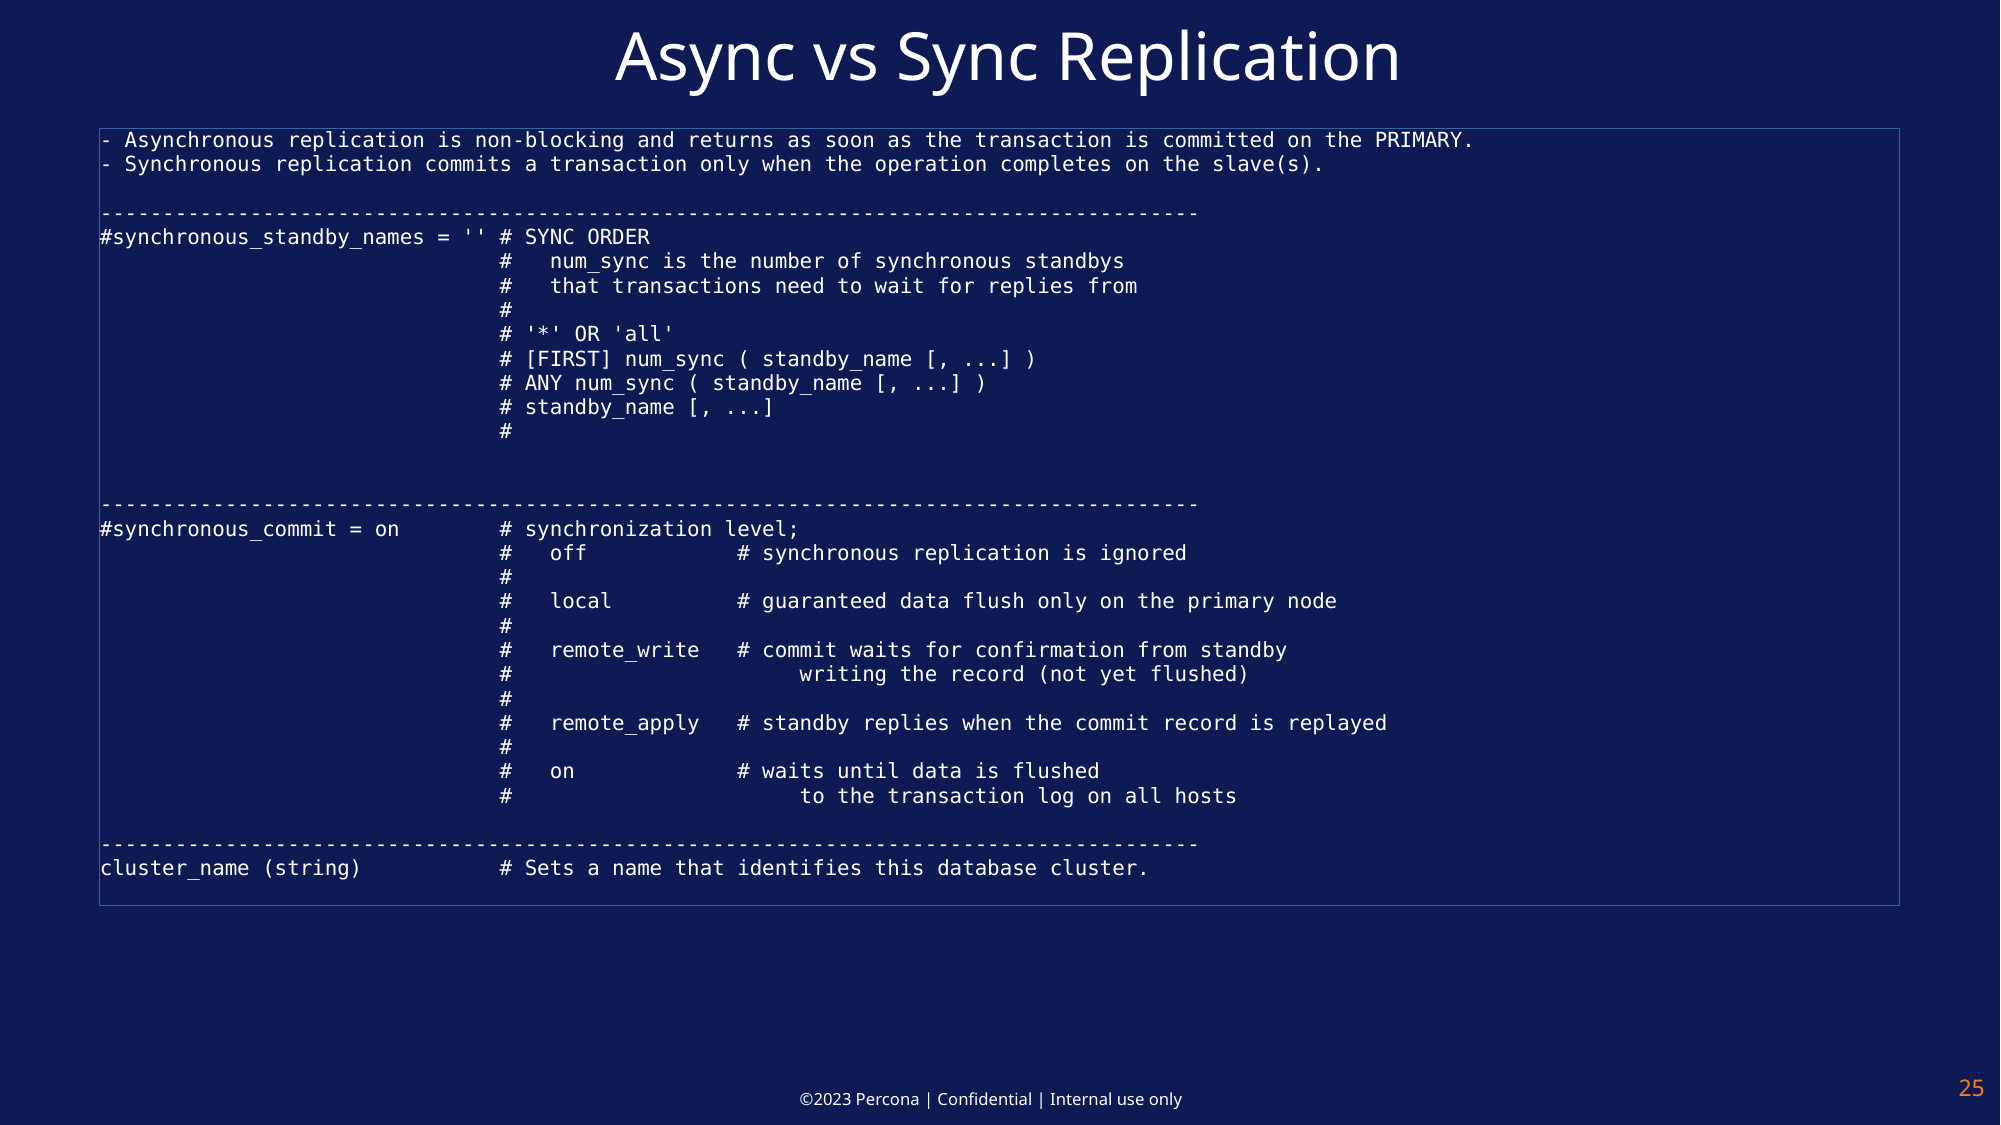

# Async vs Sync Replication
- Asynchronous replication is non-blocking and returns as soon as the transaction is committed on the PRIMARY.
- Synchronous replication commits a transaction only when the operation completes on the slave(s).
----------------------------------------------------------------------------------------
#synchronous_standby_names = '' # SYNC ORDER
 # num_sync is the number of synchronous standbys
 # that transactions need to wait for replies from
 #
 # '*' OR 'all'
 # [FIRST] num_sync ( standby_name [, ...] )
 # ANY num_sync ( standby_name [, ...] )
 # standby_name [, ...]
 #
----------------------------------------------------------------------------------------
#synchronous_commit = on # synchronization level;
 # off # synchronous replication is ignored
 #
 # local # guaranteed data flush only on the primary node
 #
 # remote_write # commit waits for confirmation from standby
 # writing the record (not yet flushed)
 #
 # remote_apply # standby replies when the commit record is replayed
 #
 # on # waits until data is flushed
 # to the transaction log on all hosts
----------------------------------------------------------------------------------------
cluster_name (string) # Sets a name that identifies this database cluster.